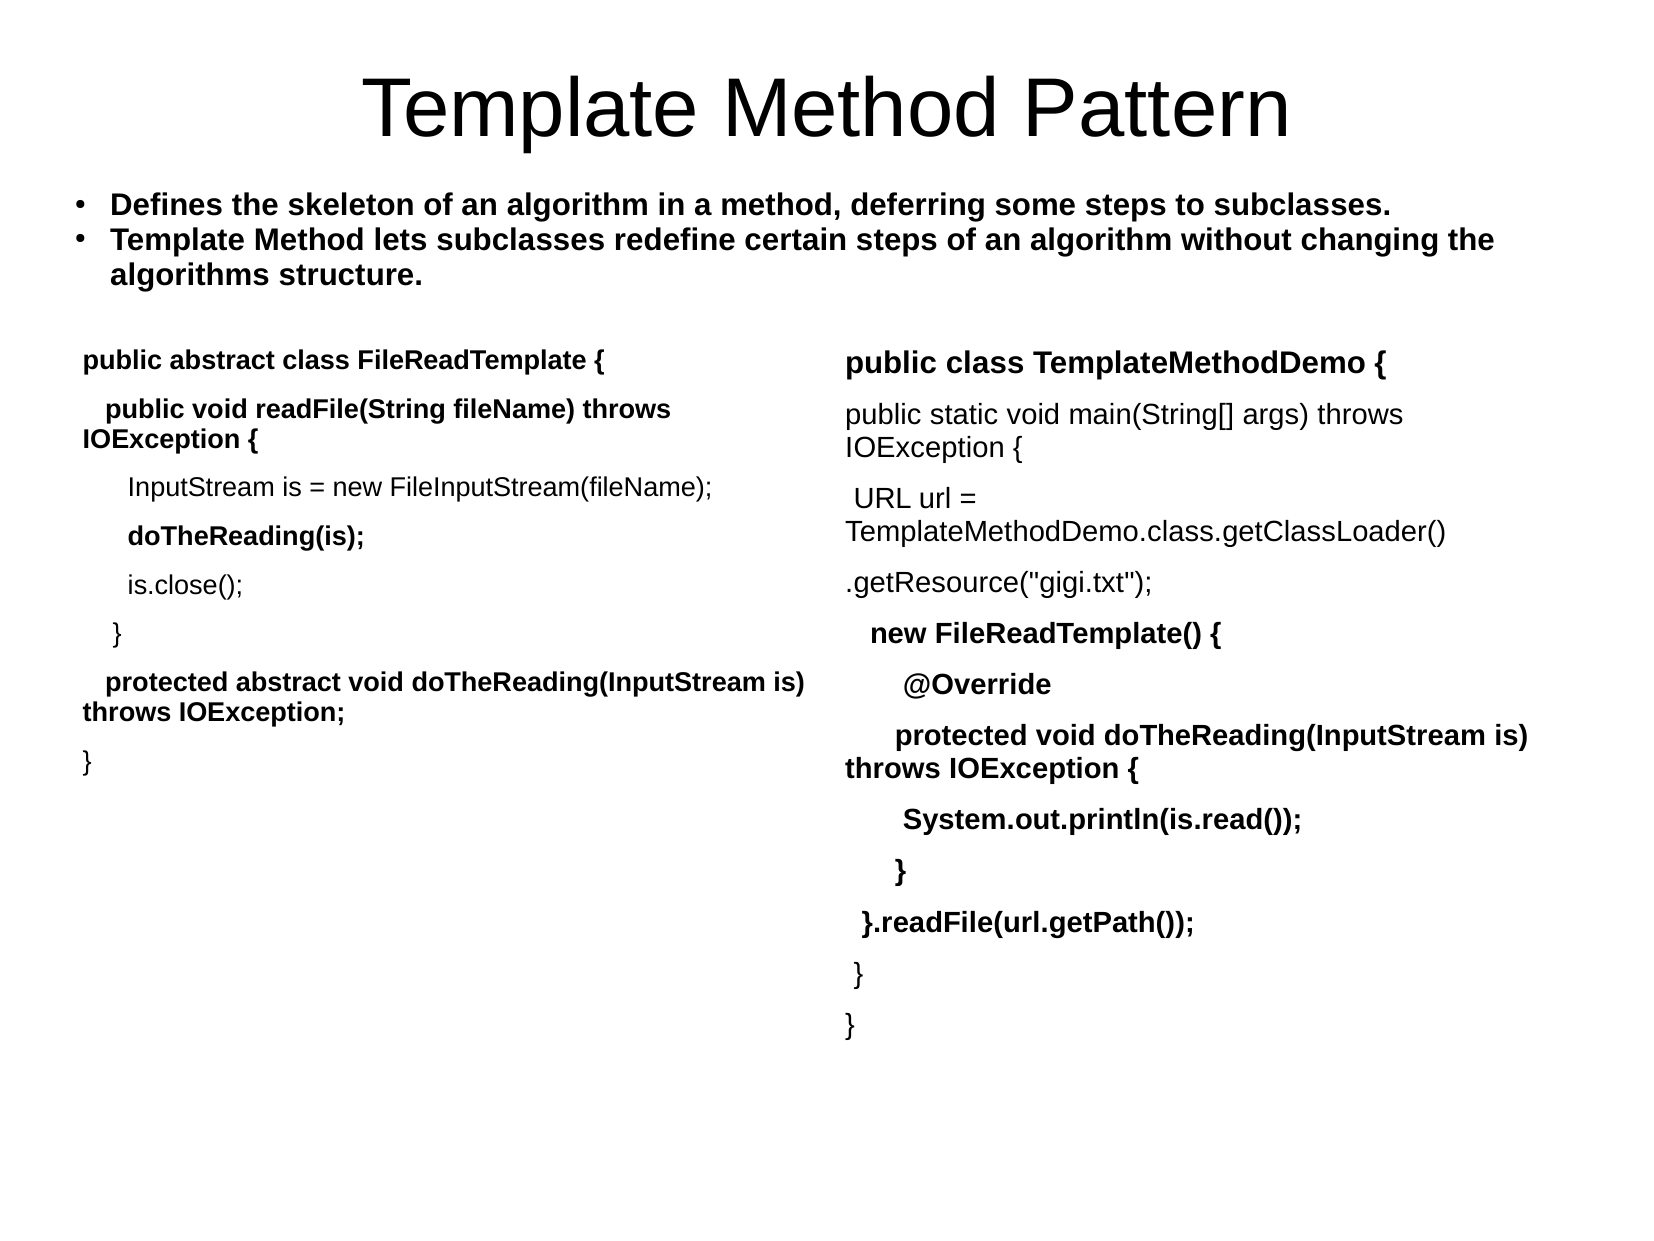

# Template Method Pattern
Defines the skeleton of an algorithm in a method, deferring some steps to subclasses.
Template Method lets subclasses redefine certain steps of an algorithm without changing the algorithms structure.
public abstract class FileReadTemplate {
 public void readFile(String fileName) throws IOException {
 InputStream is = new FileInputStream(fileName);
 doTheReading(is);
 is.close();
 }
 protected abstract void doTheReading(InputStream is) throws IOException;
}
public class TemplateMethodDemo {
public static void main(String[] args) throws IOException {
 URL url = TemplateMethodDemo.class.getClassLoader()
.getResource("gigi.txt");
 new FileReadTemplate() {
 @Override
 protected void doTheReading(InputStream is) throws IOException {
 System.out.println(is.read());
 }
 }.readFile(url.getPath());
 }
}